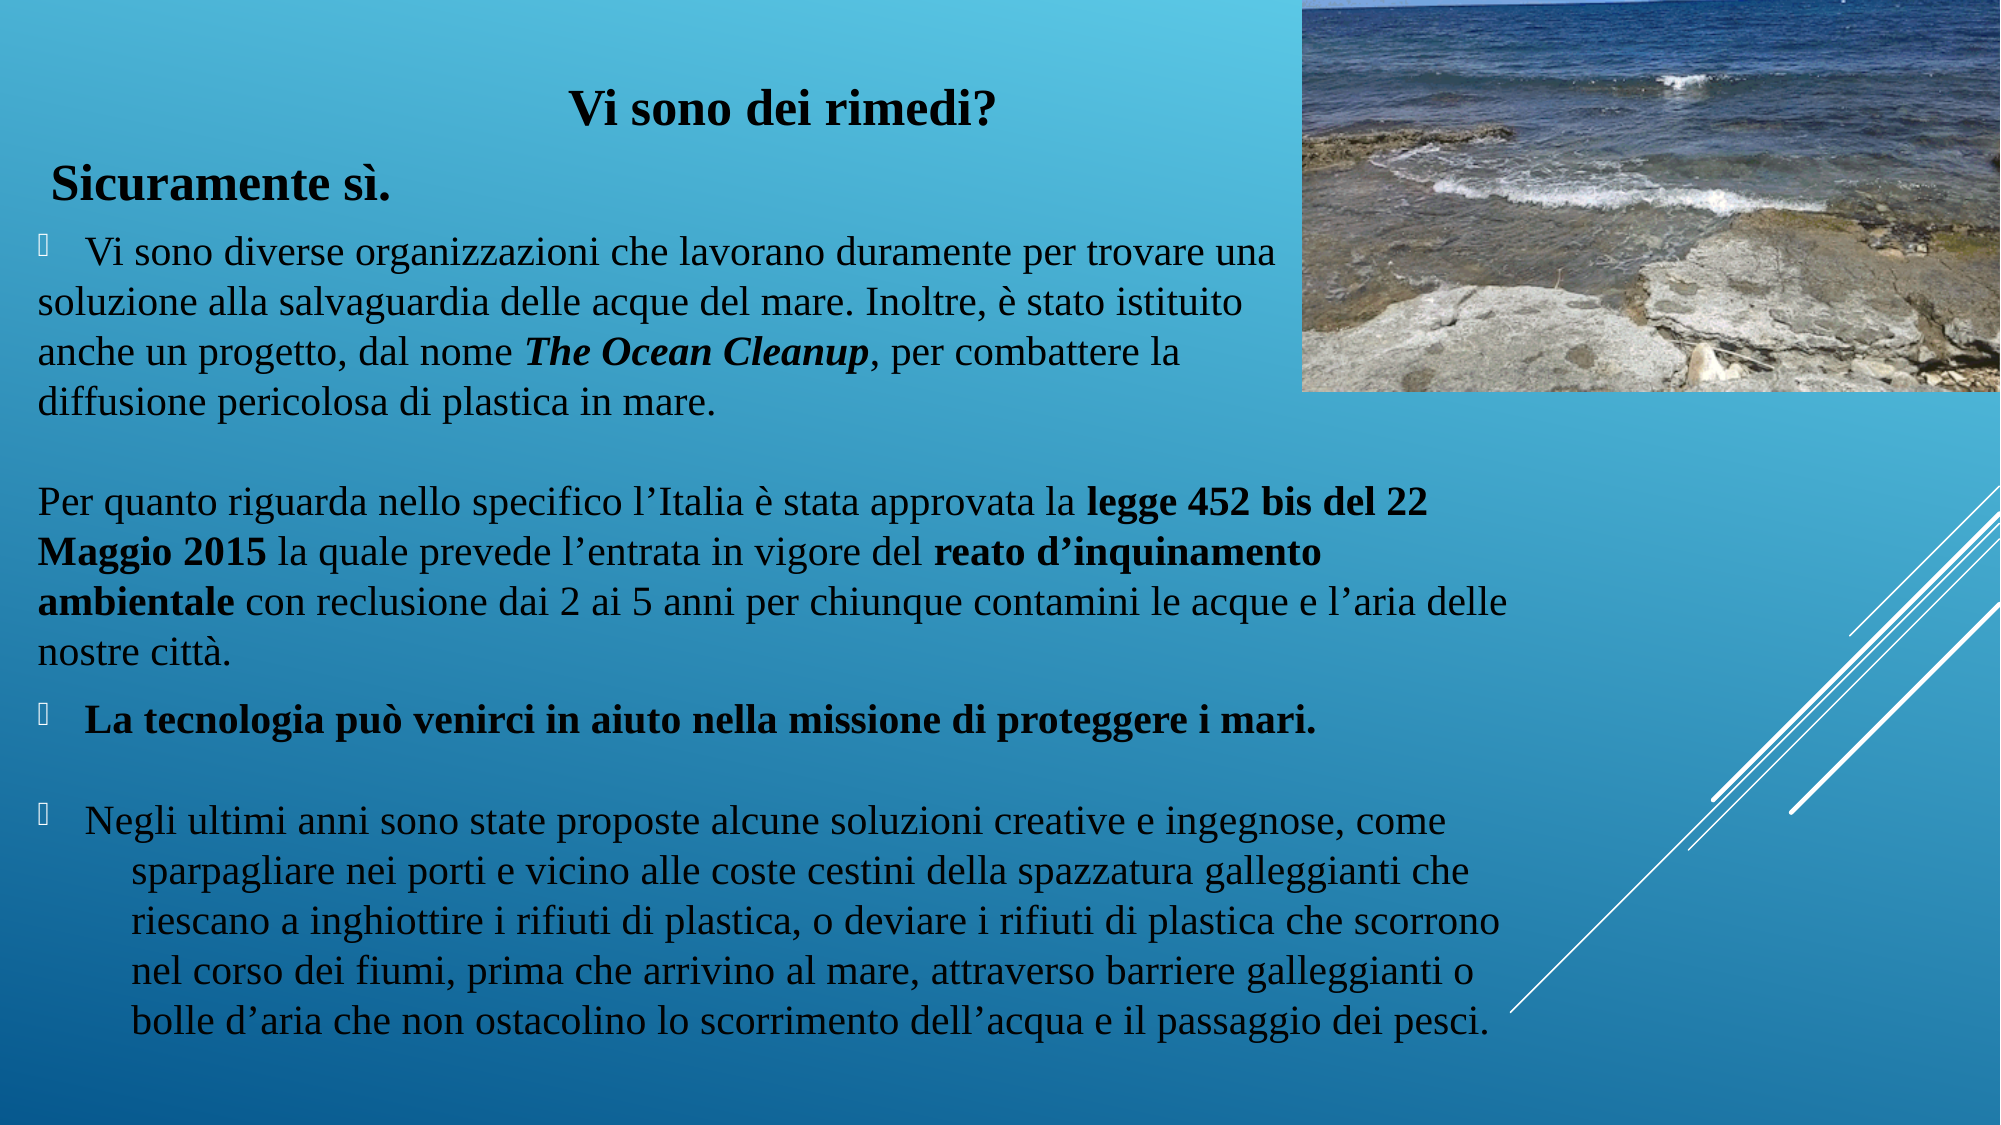

# Vi sono dei rimedi?
 Sicuramente sì.
Vi sono diverse organizzazioni che lavorano duramente per trovare una
soluzione alla salvaguardia delle acque del mare. Inoltre, è stato istituito
anche un progetto, dal nome The Ocean Cleanup, per combattere la
diffusione pericolosa di plastica in mare.
Per quanto riguarda nello specifico l’Italia è stata approvata la legge 452 bis del 22 Maggio 2015 la quale prevede l’entrata in vigore del reato d’inquinamento ambientale con reclusione dai 2 ai 5 anni per chiunque contamini le acque e l’aria delle nostre città.
La tecnologia può venirci in aiuto nella missione di proteggere i mari.
Negli ultimi anni sono state proposte alcune soluzioni creative e ingegnose, come sparpagliare nei porti e vicino alle coste cestini della spazzatura galleggianti che riescano a inghiottire i rifiuti di plastica, o deviare i rifiuti di plastica che scorrono nel corso dei fiumi, prima che arrivino al mare, attraverso barriere galleggianti o bolle d’aria che non ostacolino lo scorrimento dell’acqua e il passaggio dei pesci.